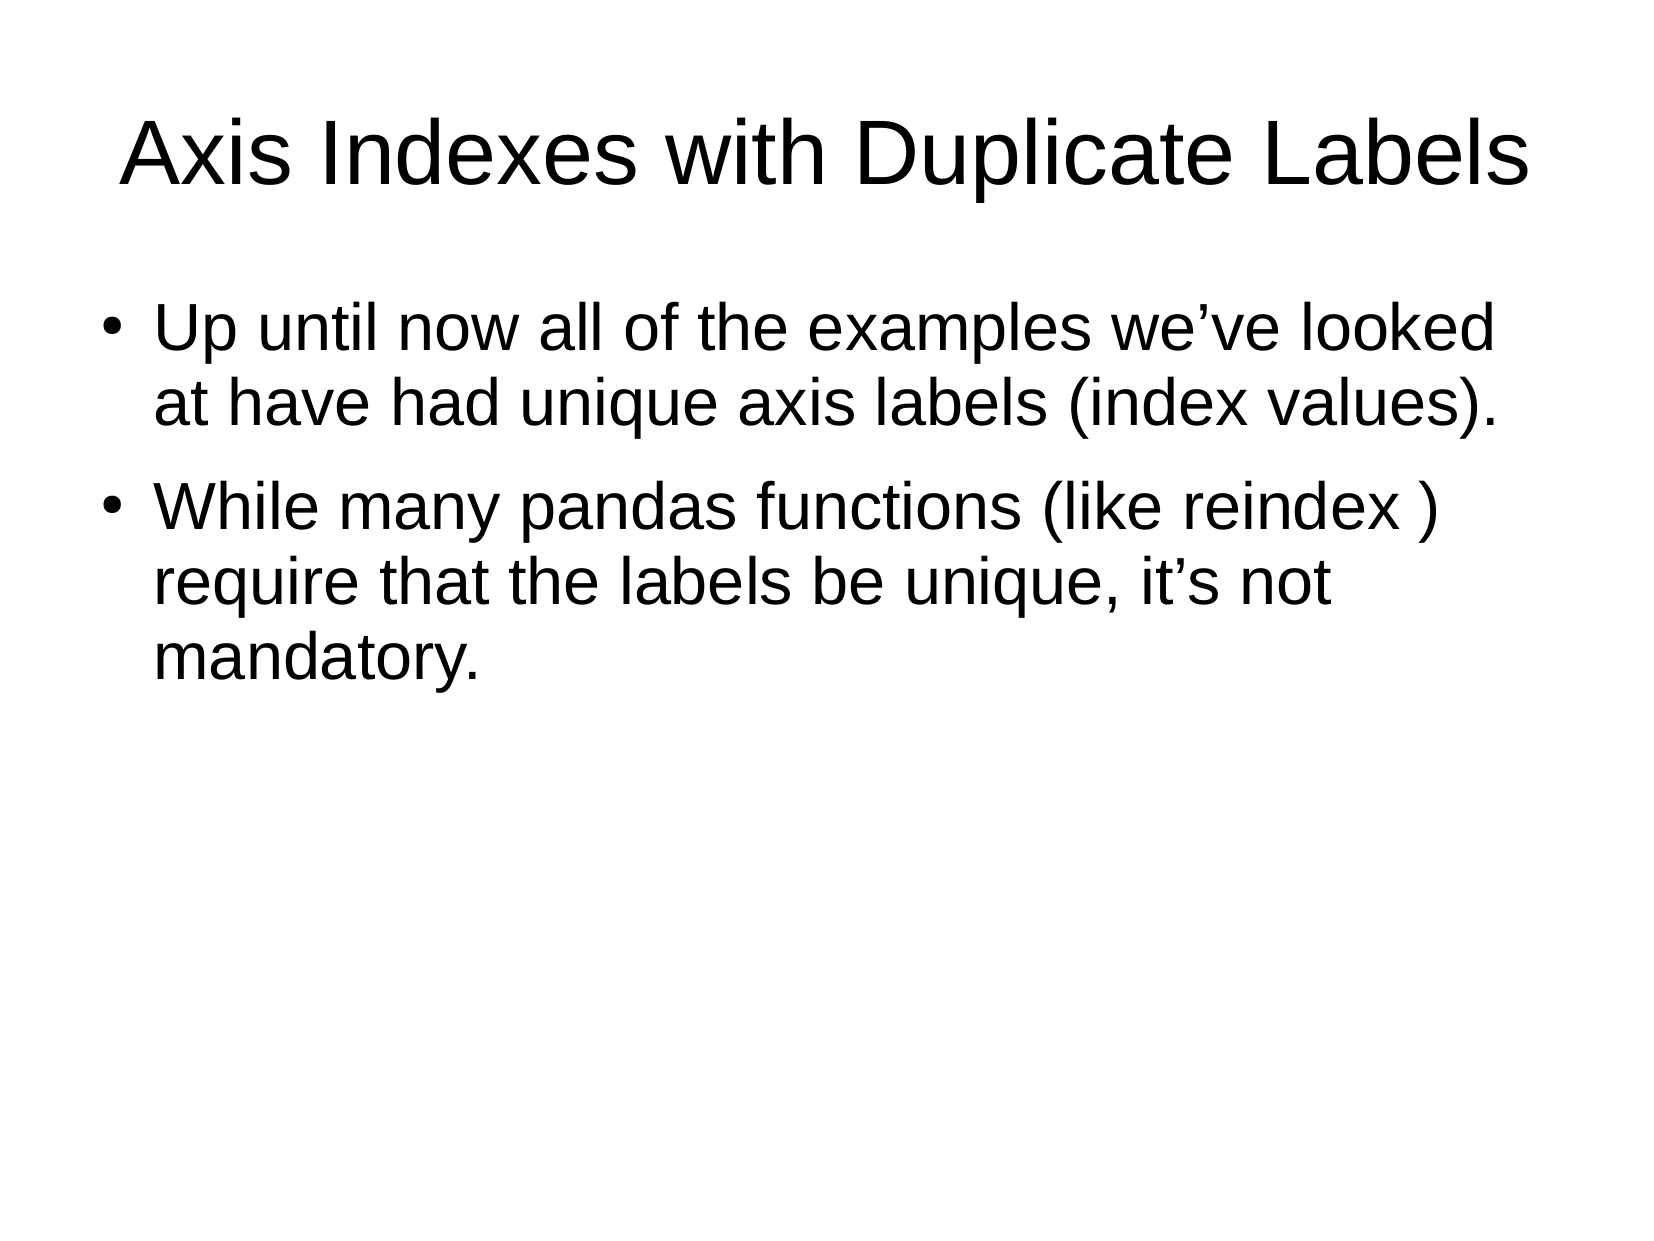

# Axis Indexes with Duplicate Labels
Up until now all of the examples we’ve looked at have had unique axis labels (index values).
While many pandas functions (like reindex ) require that the labels be unique, it’s not mandatory.